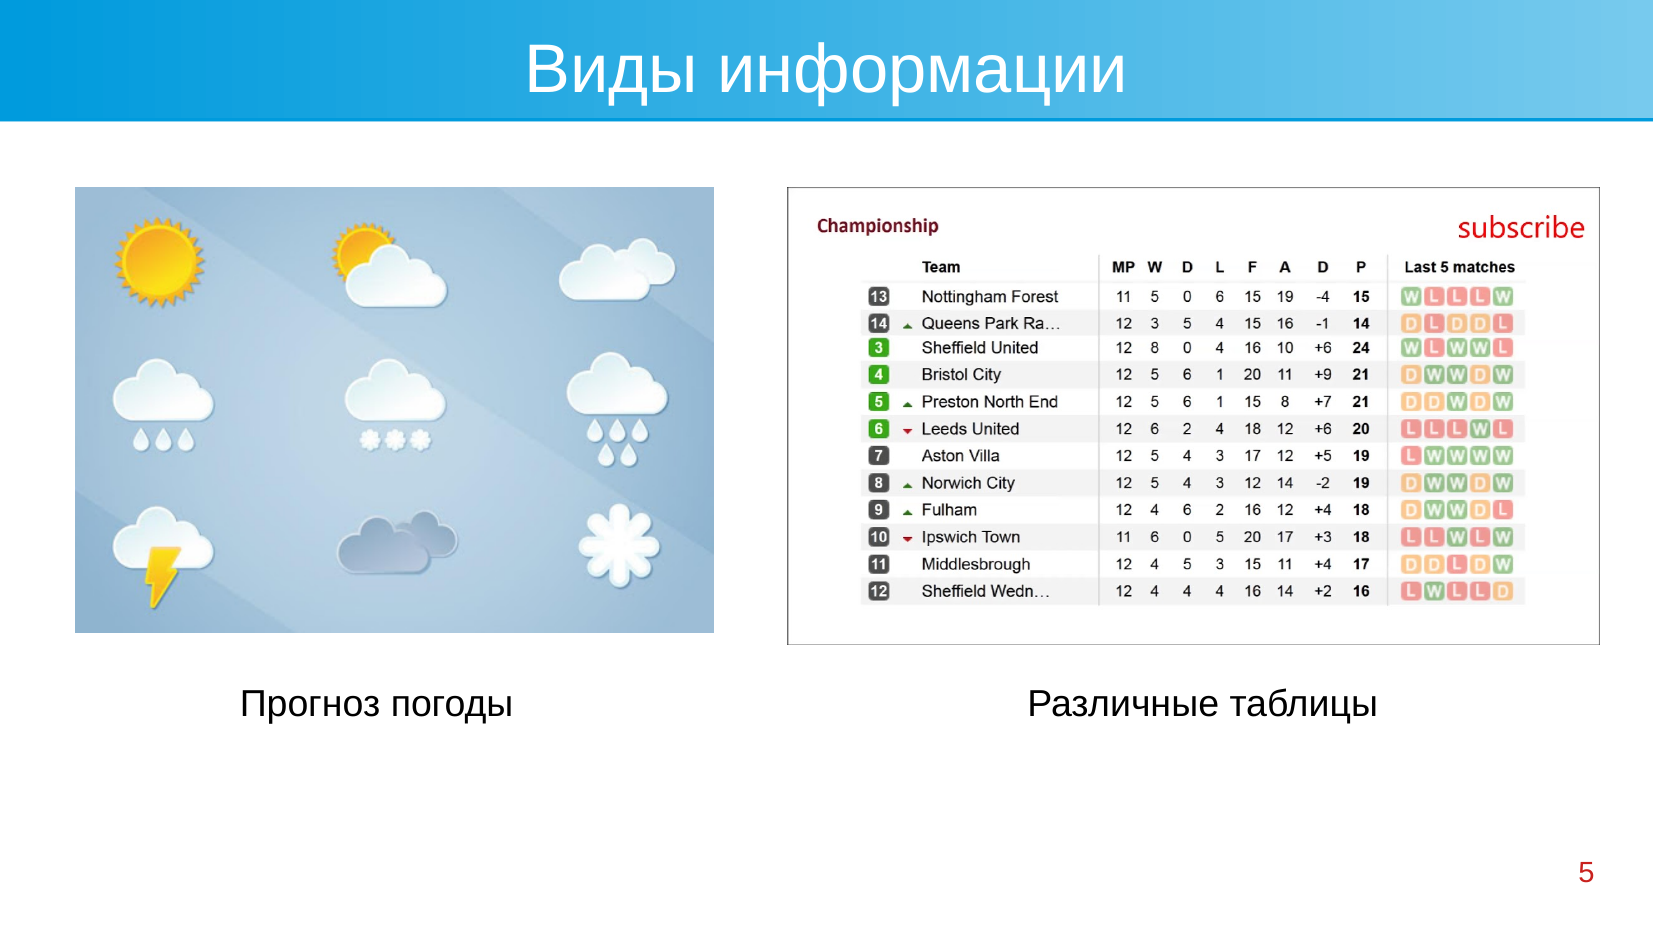

# Виды информации
Прогноз погоды
Различные таблицы
5